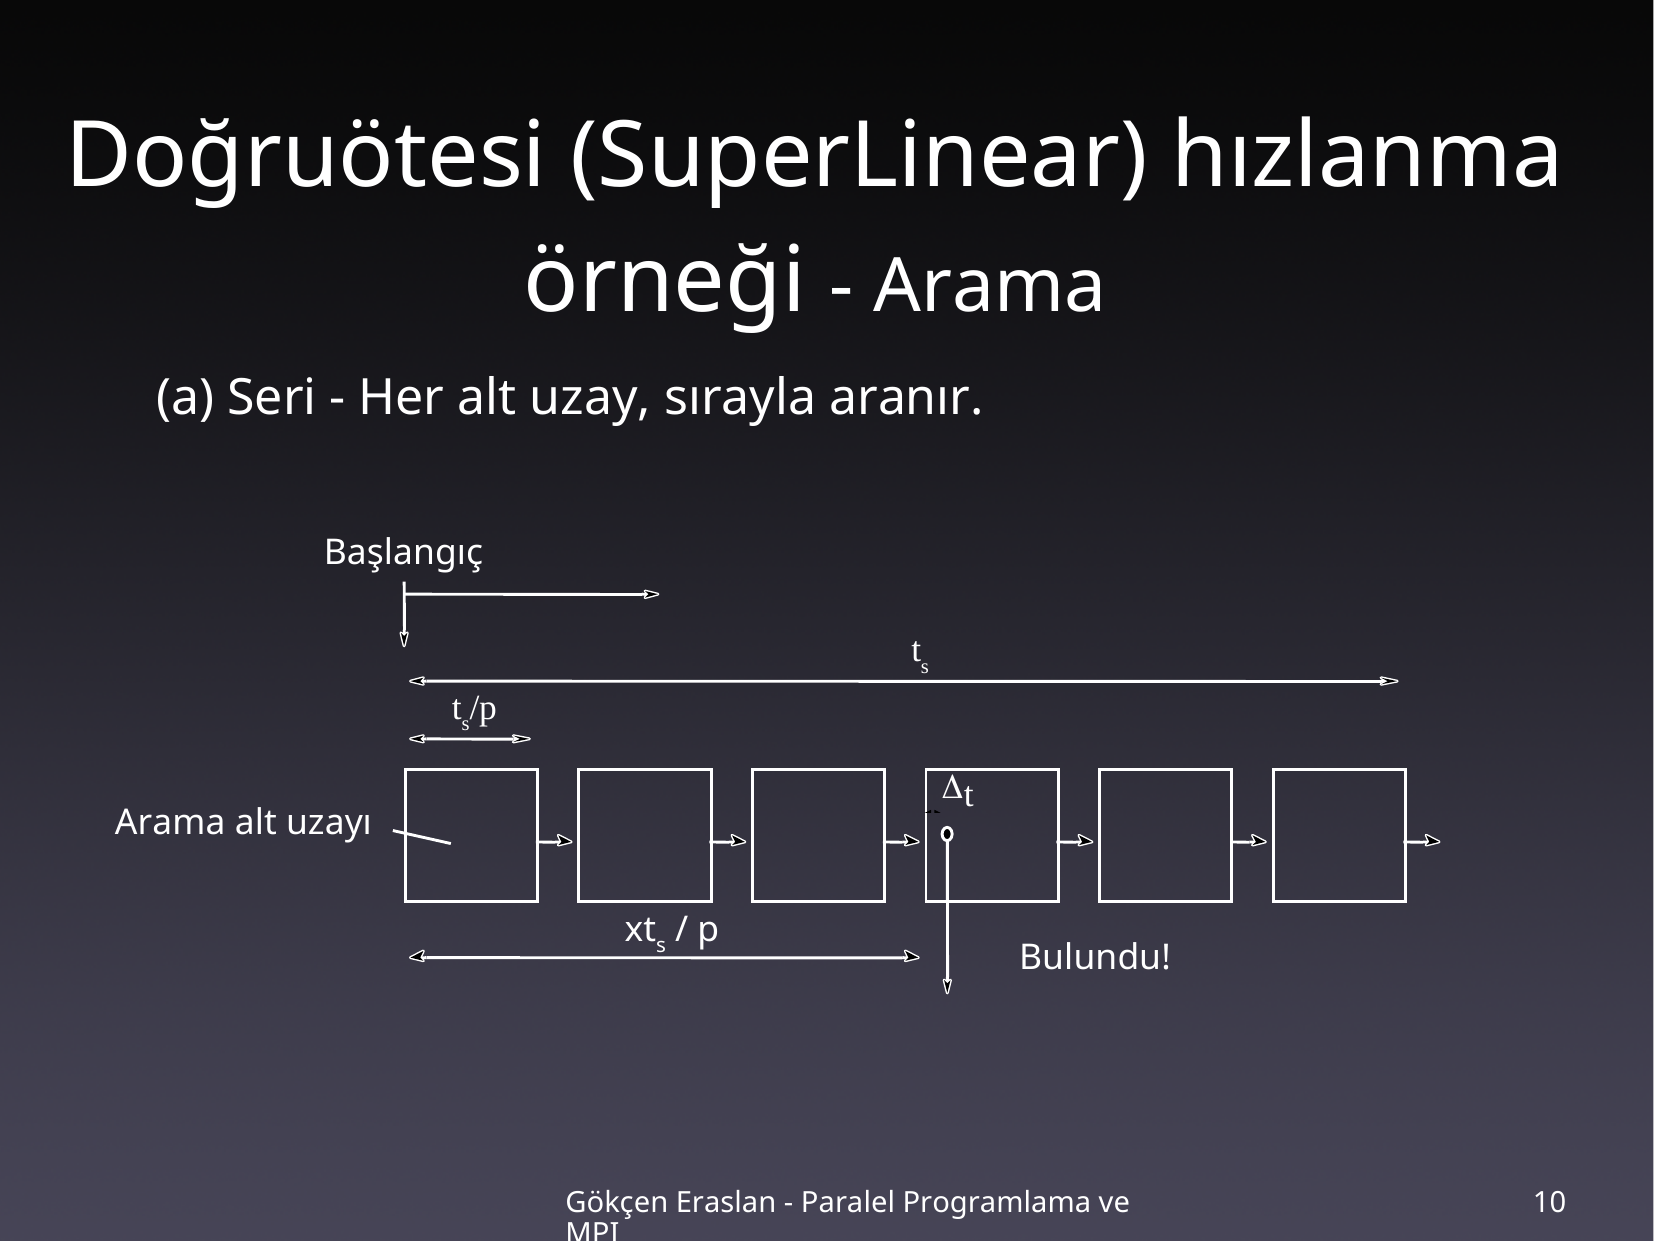

# Doğruötesi (SuperLinear) hızlanma örneği - Arama
(a) Seri - Her alt uzay, sırayla aranır.
Başlangıç
ts
ts/p

t
Arama alt uzayı
xts / p
Bulundu!
Gökçen Eraslan - Paralel Programlama ve MPI
10